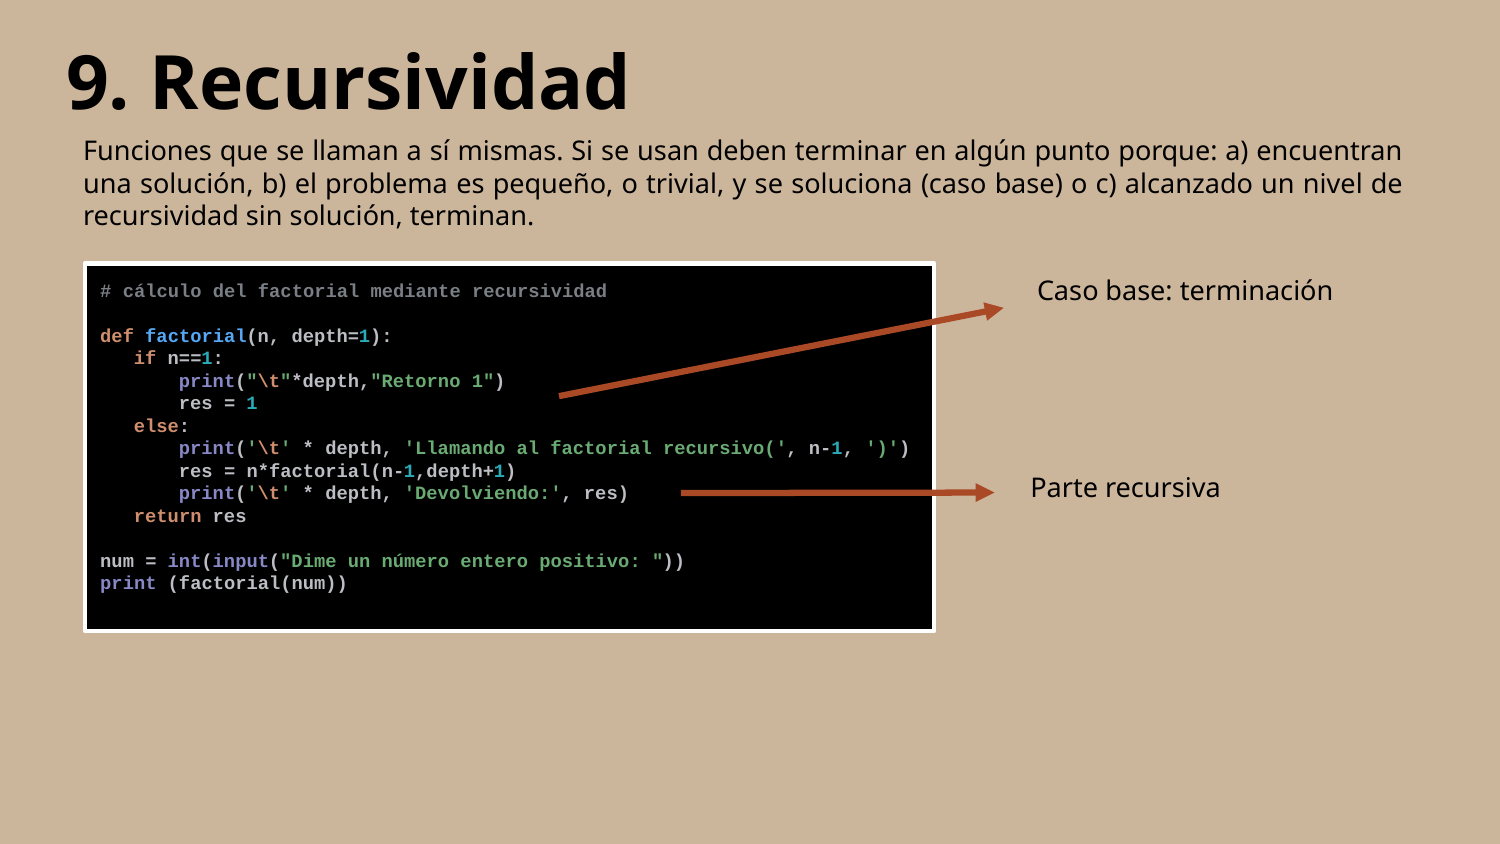

# 9. Recursividad
Funciones que se llaman a sí mismas. Si se usan deben terminar en algún punto porque: a) encuentran una solución, b) el problema es pequeño, o trivial, y se soluciona (caso base) o c) alcanzado un nivel de recursividad sin solución, terminan.
# cálculo del factorial mediante recursividad
def factorial(n, depth=1):
 if n==1:
 print("\t"*depth,"Retorno 1")
 res = 1
 else:
 print('\t' * depth, 'Llamando al factorial recursivo(', n-1, ')')
 res = n*factorial(n-1,depth+1)
 print('\t' * depth, 'Devolviendo:', res)
 return res
num = int(input("Dime un número entero positivo: "))
print (factorial(num))
Caso base: terminación
Parte recursiva